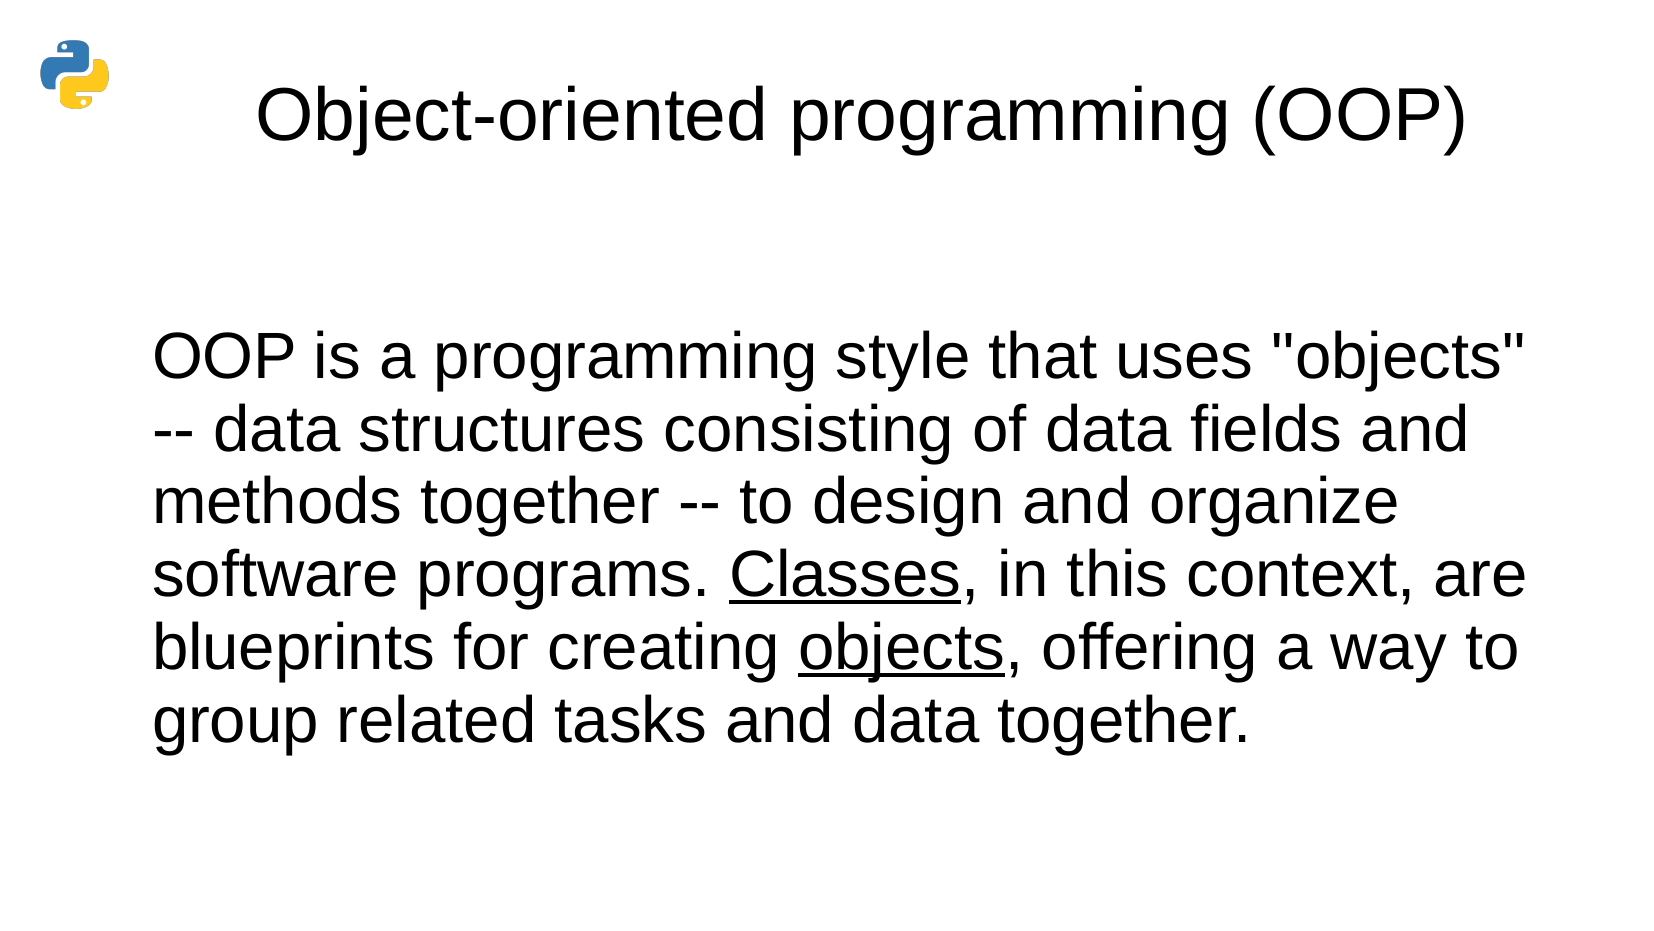

# Object-oriented programming (OOP)
OOP is a programming style that uses "objects" -- data structures consisting of data fields and methods together -- to design and organize software programs. Classes, in this context, are blueprints for creating objects, offering a way to group related tasks and data together.